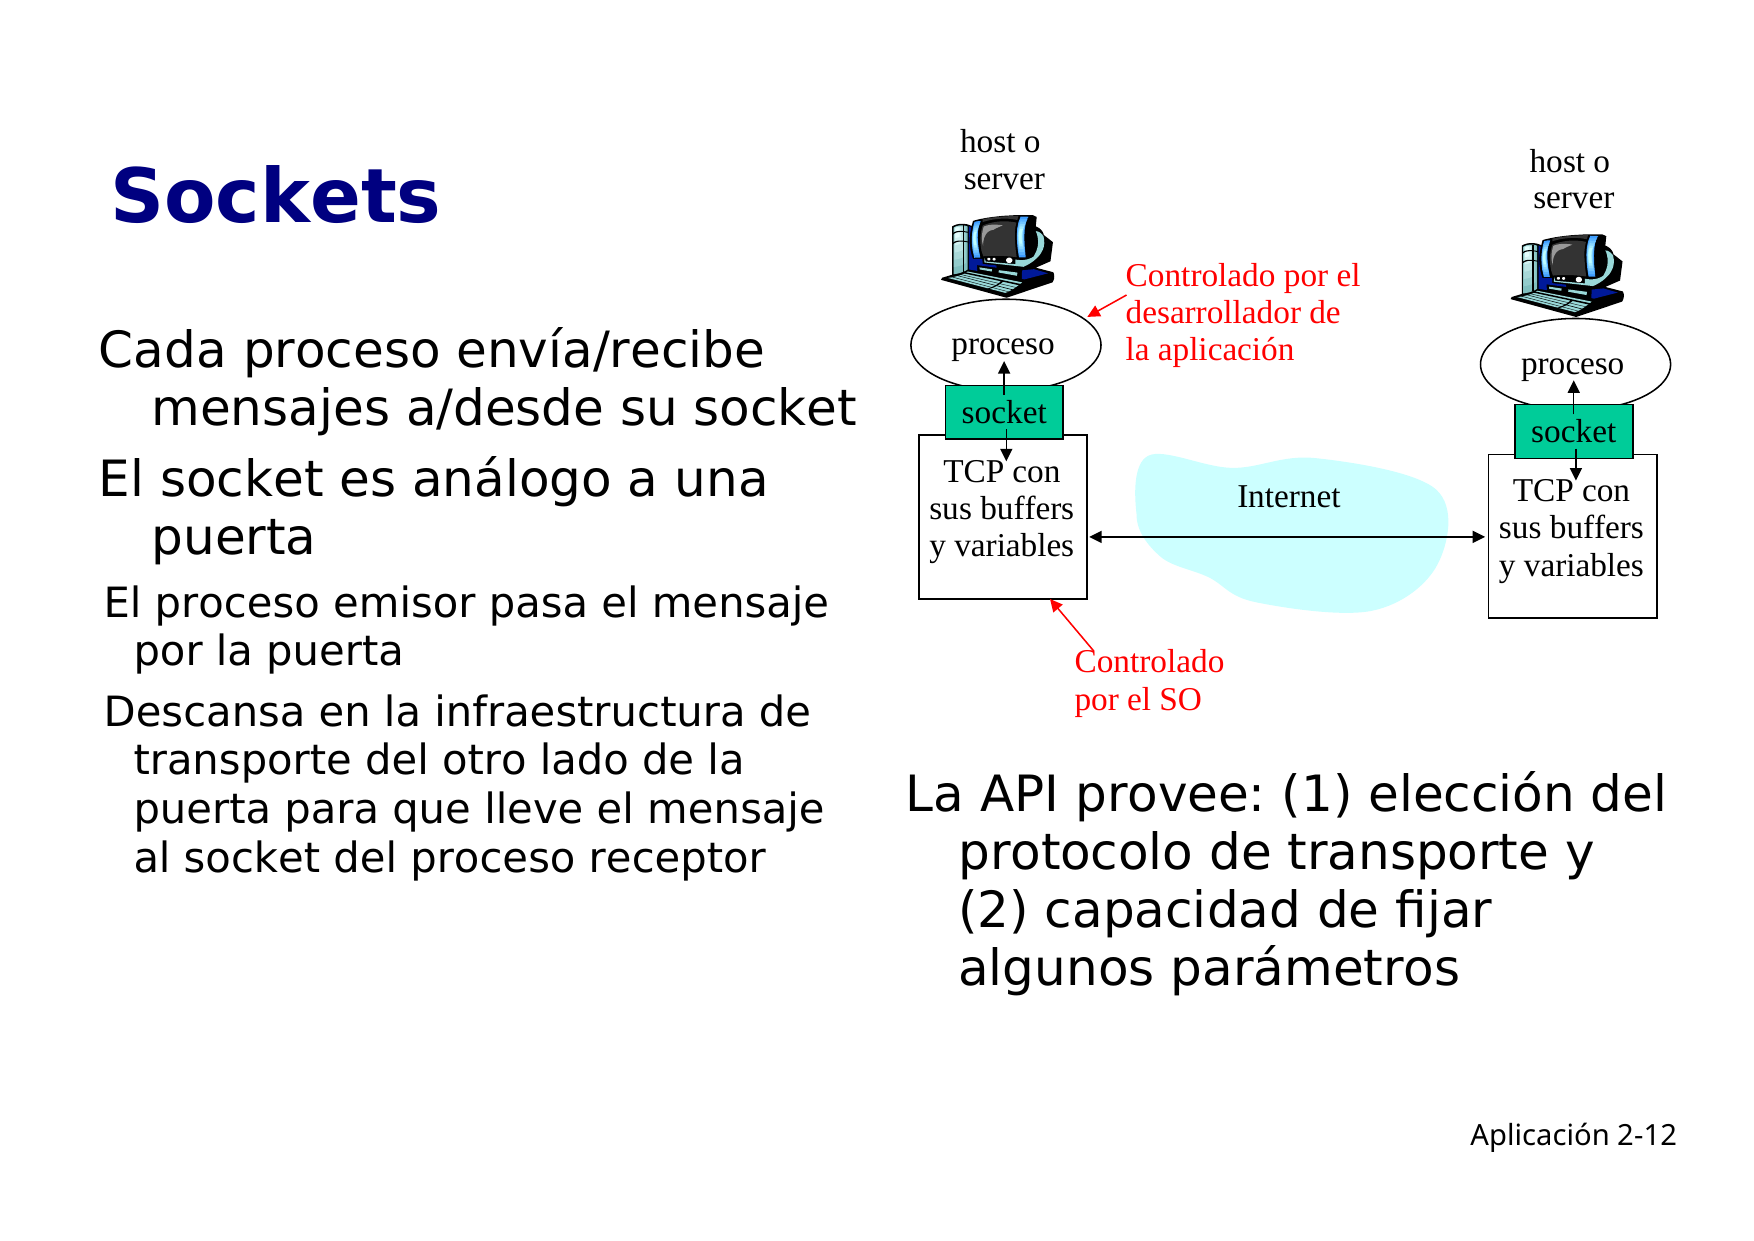

# Sockets
host o
server
proceso
socket
TCP con
sus buffers
y variables
host o
server
proceso
socket
TCP con
sus buffers
y variables
Controlado por el
desarrollador de
la aplicación
Cada proceso envía/recibe mensajes a/desde su socket
El socket es análogo a una puerta
El proceso emisor pasa el mensaje por la puerta
Descansa en la infraestructura de transporte del otro lado de la puerta para que lleve el mensaje al socket del proceso receptor
Internet
Controlado
por el SO
La API provee: (1) elección del protocolo de transporte y (2) capacidad de fijar algunos parámetros